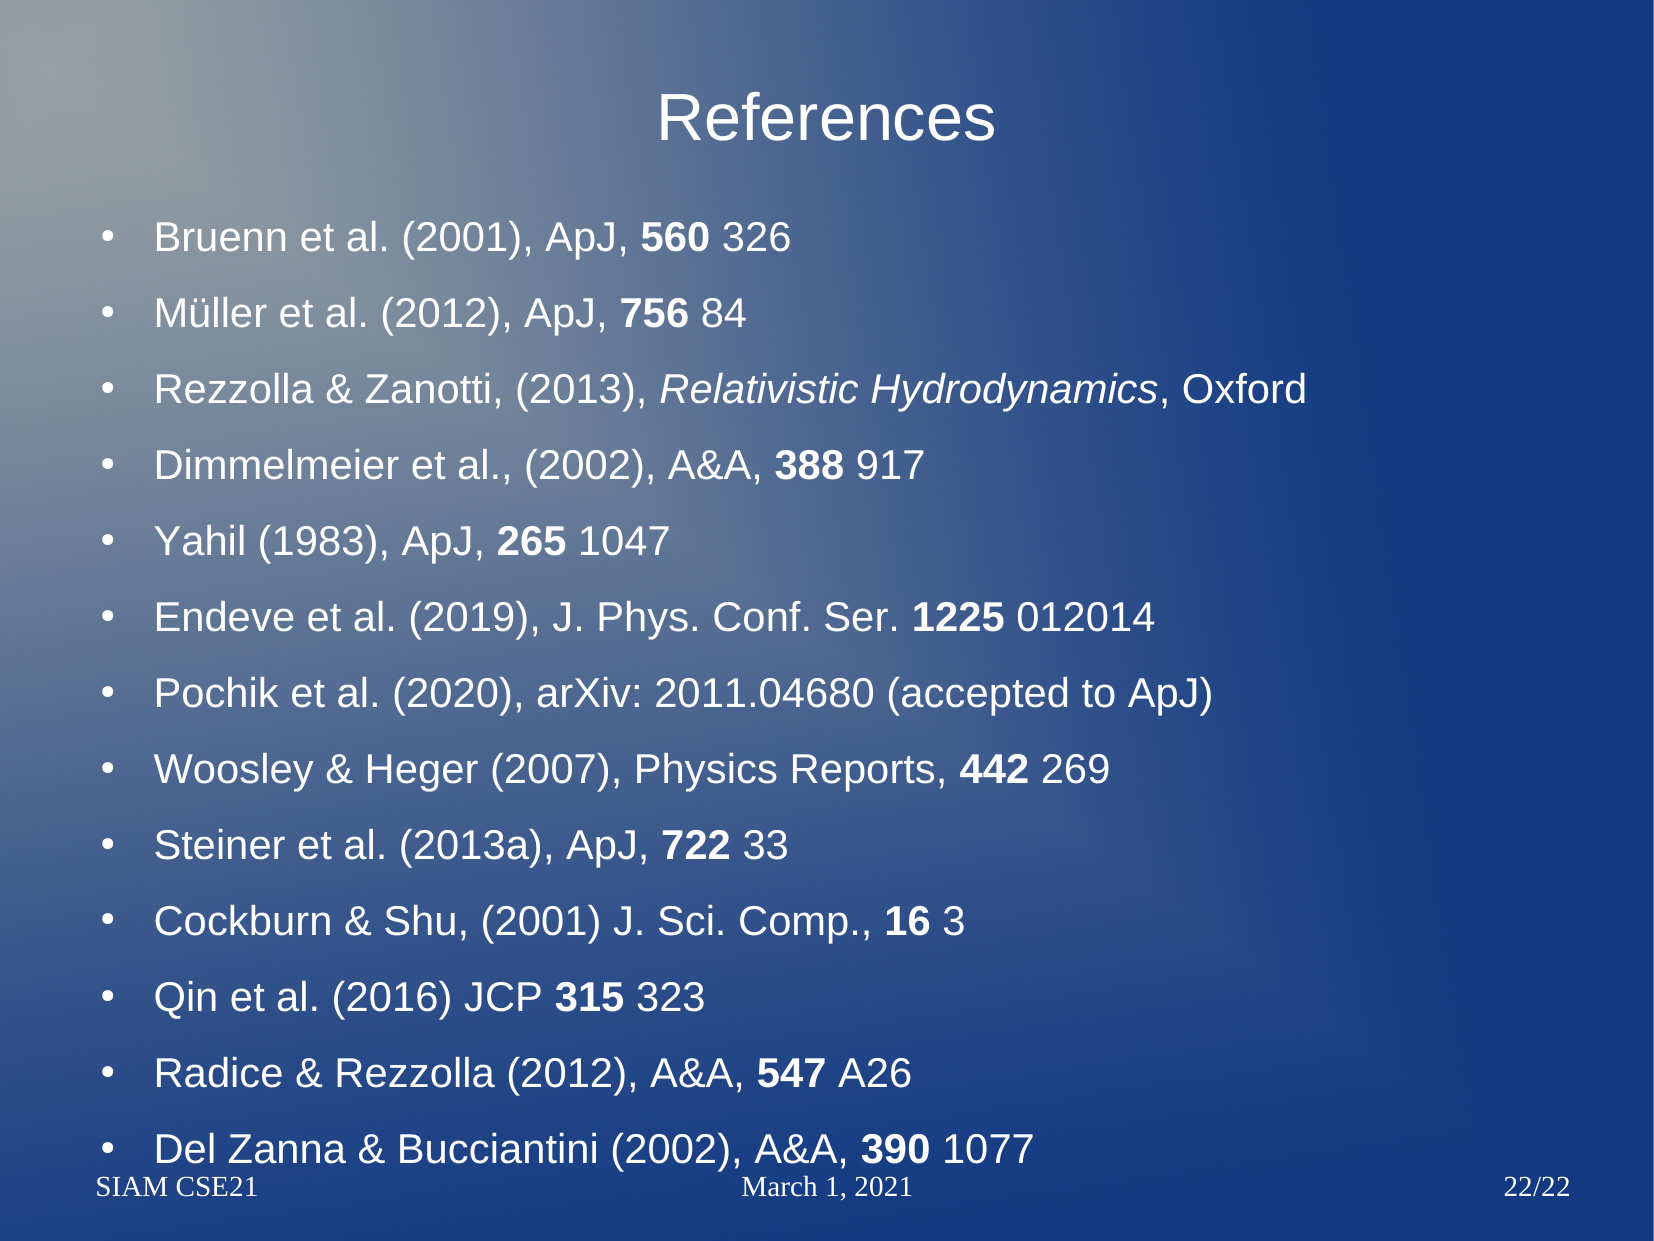

# References
Bruenn et al. (2001), ApJ, 560 326
Müller et al. (2012), ApJ, 756 84
Rezzolla & Zanotti, (2013), Relativistic Hydrodynamics, Oxford
Dimmelmeier et al., (2002), A&A, 388 917
Yahil (1983), ApJ, 265 1047
Endeve et al. (2019), J. Phys. Conf. Ser. 1225 012014
Pochik et al. (2020), arXiv: 2011.04680 (accepted to ApJ)
Woosley & Heger (2007), Physics Reports, 442 269
Steiner et al. (2013a), ApJ, 722 33
Cockburn & Shu, (2001) J. Sci. Comp., 16 3
Qin et al. (2016) JCP 315 323
Radice & Rezzolla (2012), A&A, 547 A26
Del Zanna & Bucciantini (2002), A&A, 390 1077
22